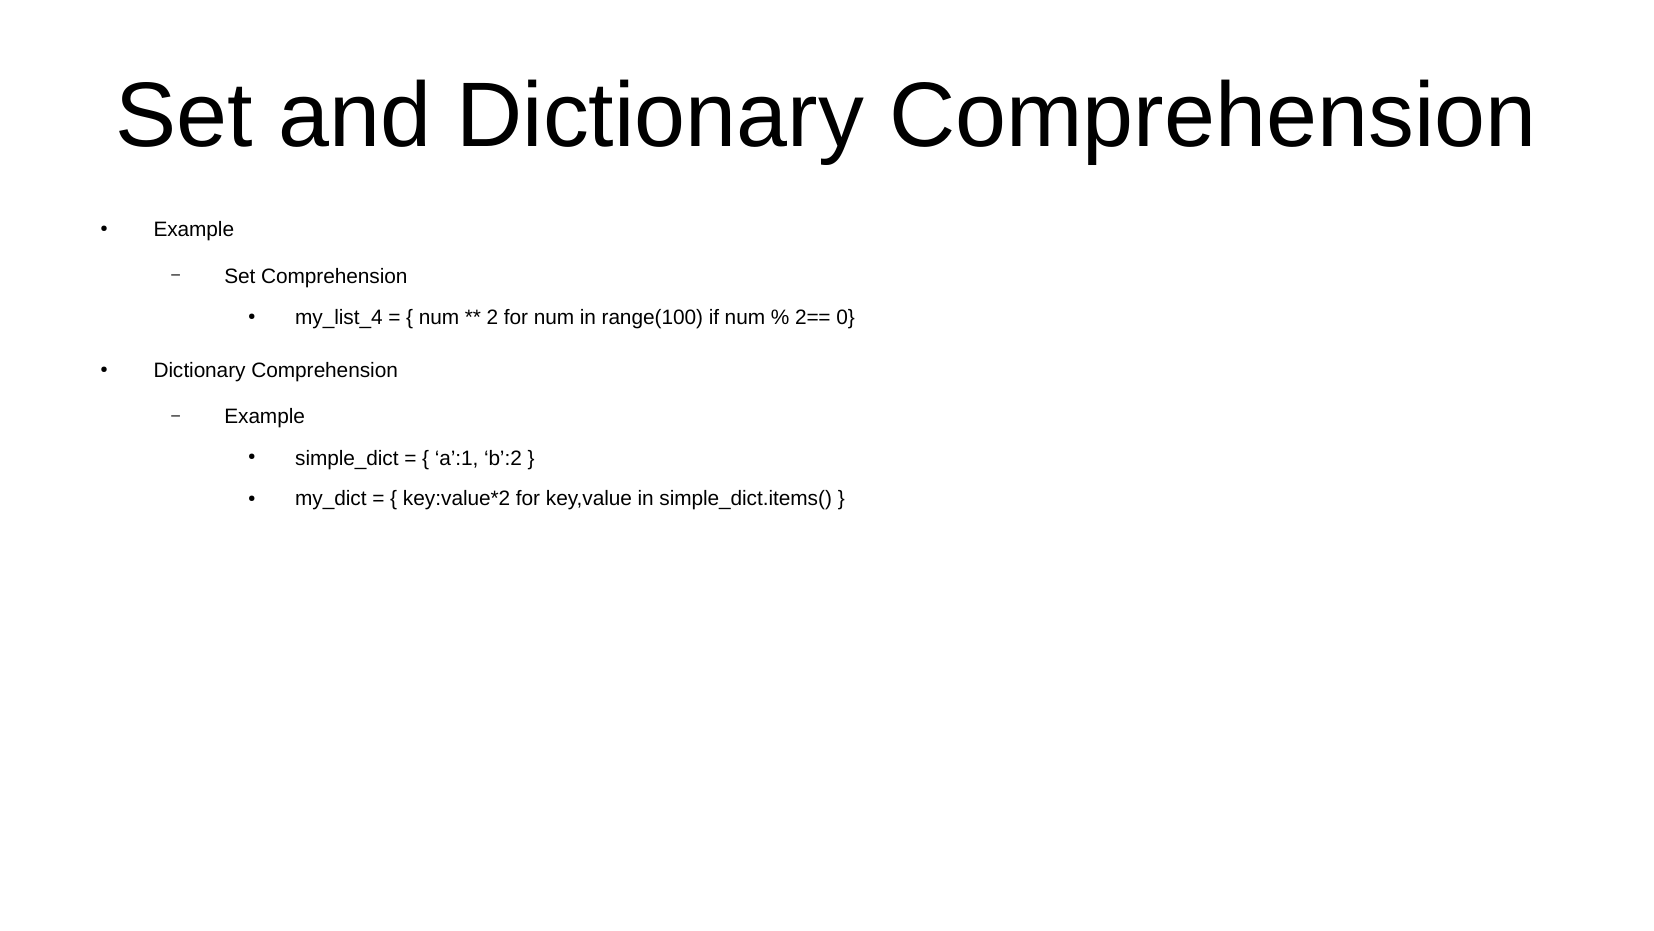

# Set and Dictionary Comprehension
Example
Set Comprehension
my_list_4 = { num ** 2 for num in range(100) if num % 2== 0}
Dictionary Comprehension
Example
simple_dict = { ‘a’:1, ‘b’:2 }
my_dict = { key:value*2 for key,value in simple_dict.items() }